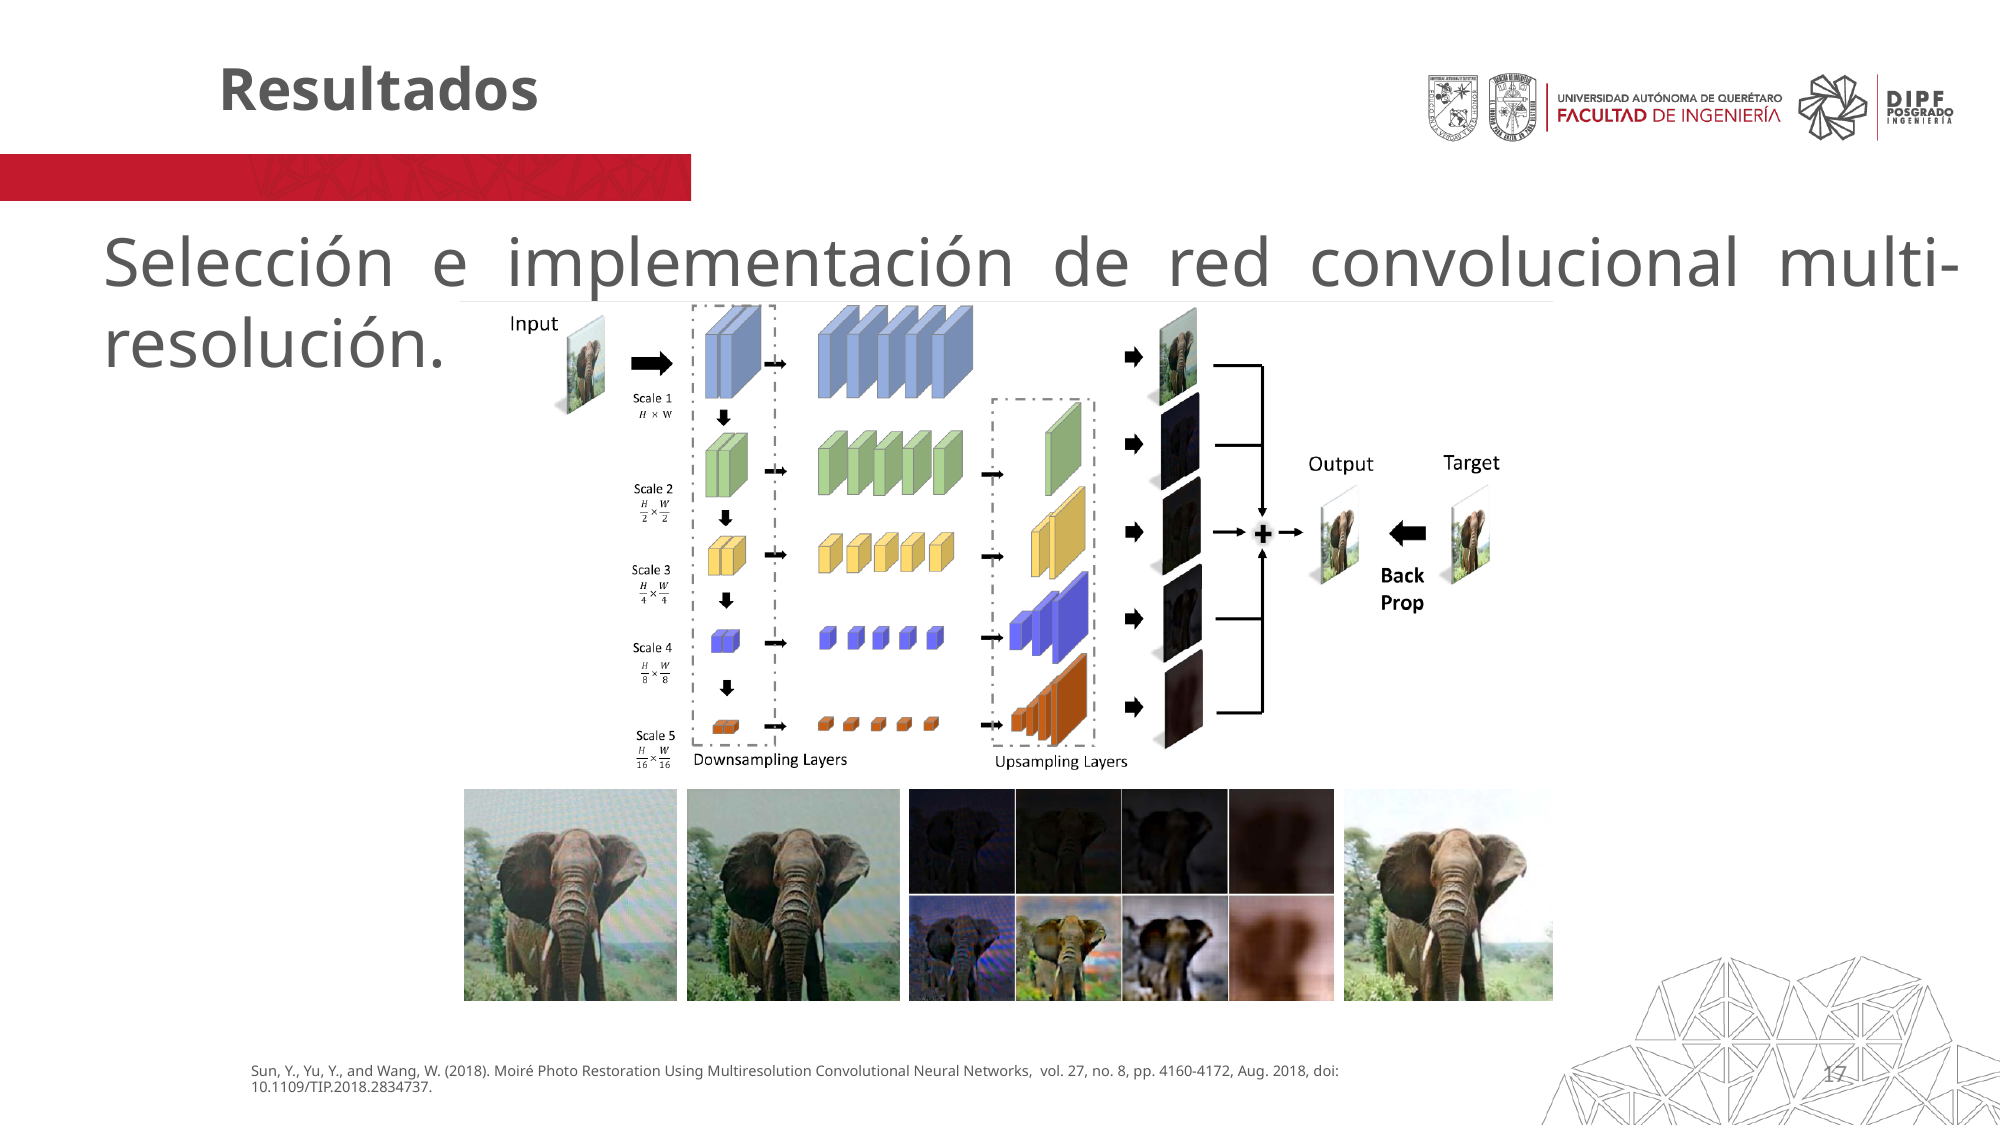

Resultados
Selección e implementación de red convolucional multi-resolución.
17
Sun, Y., Yu, Y., and Wang, W. (2018). Moiré Photo Restoration Using Multiresolution Convolutional Neural Networks, vol. 27, no. 8, pp. 4160-4172, Aug. 2018, doi: 10.1109/TIP.2018.2834737.